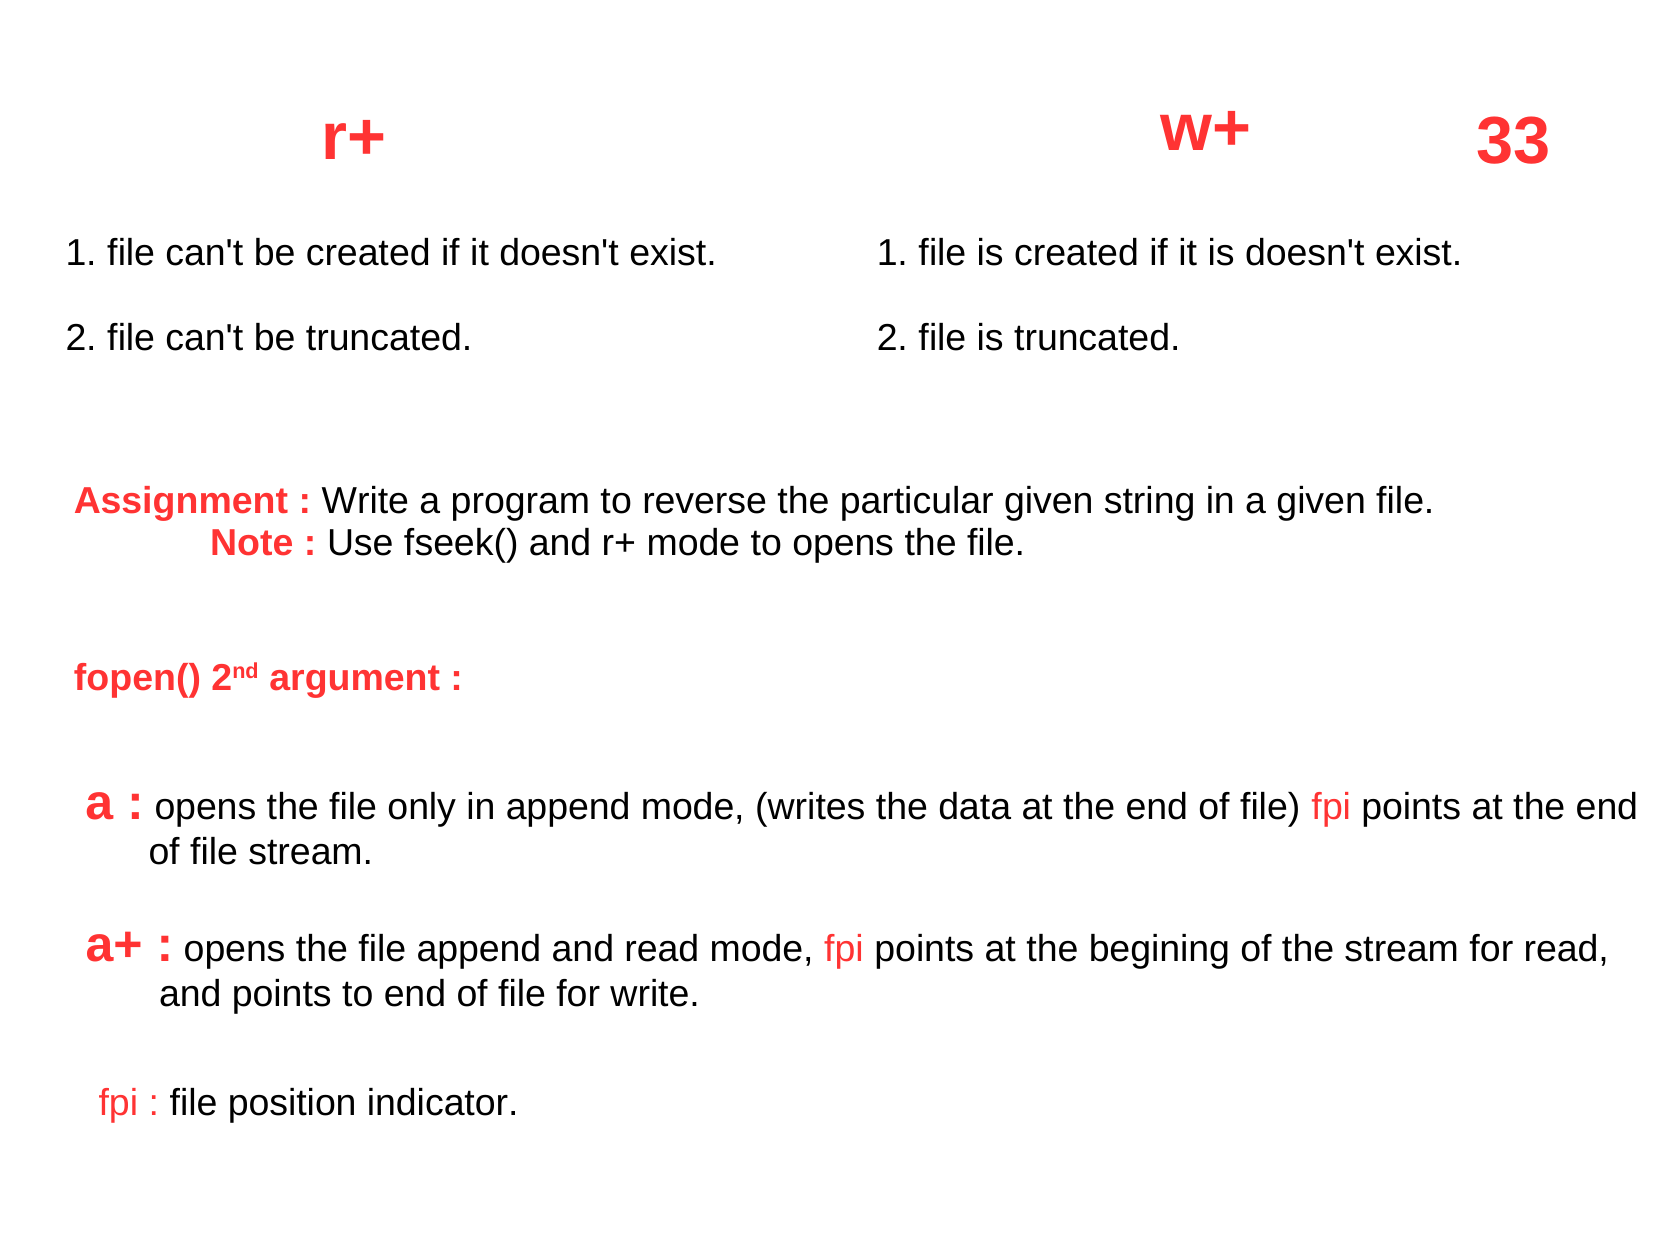

w+
r+
33
1. file can't be created if it doesn't exist.
2. file can't be truncated.
1. file is created if it is doesn't exist.
2. file is truncated.
Assignment : Write a program to reverse the particular given string in a given file.
 Note : Use fseek() and r+ mode to opens the file.
fopen() 2nd argument :
a : opens the file only in append mode, (writes the data at the end of file) fpi points at the end
 of file stream.
a+ : opens the file append and read mode, fpi points at the begining of the stream for read,
 and points to end of file for write.
fpi : file position indicator.